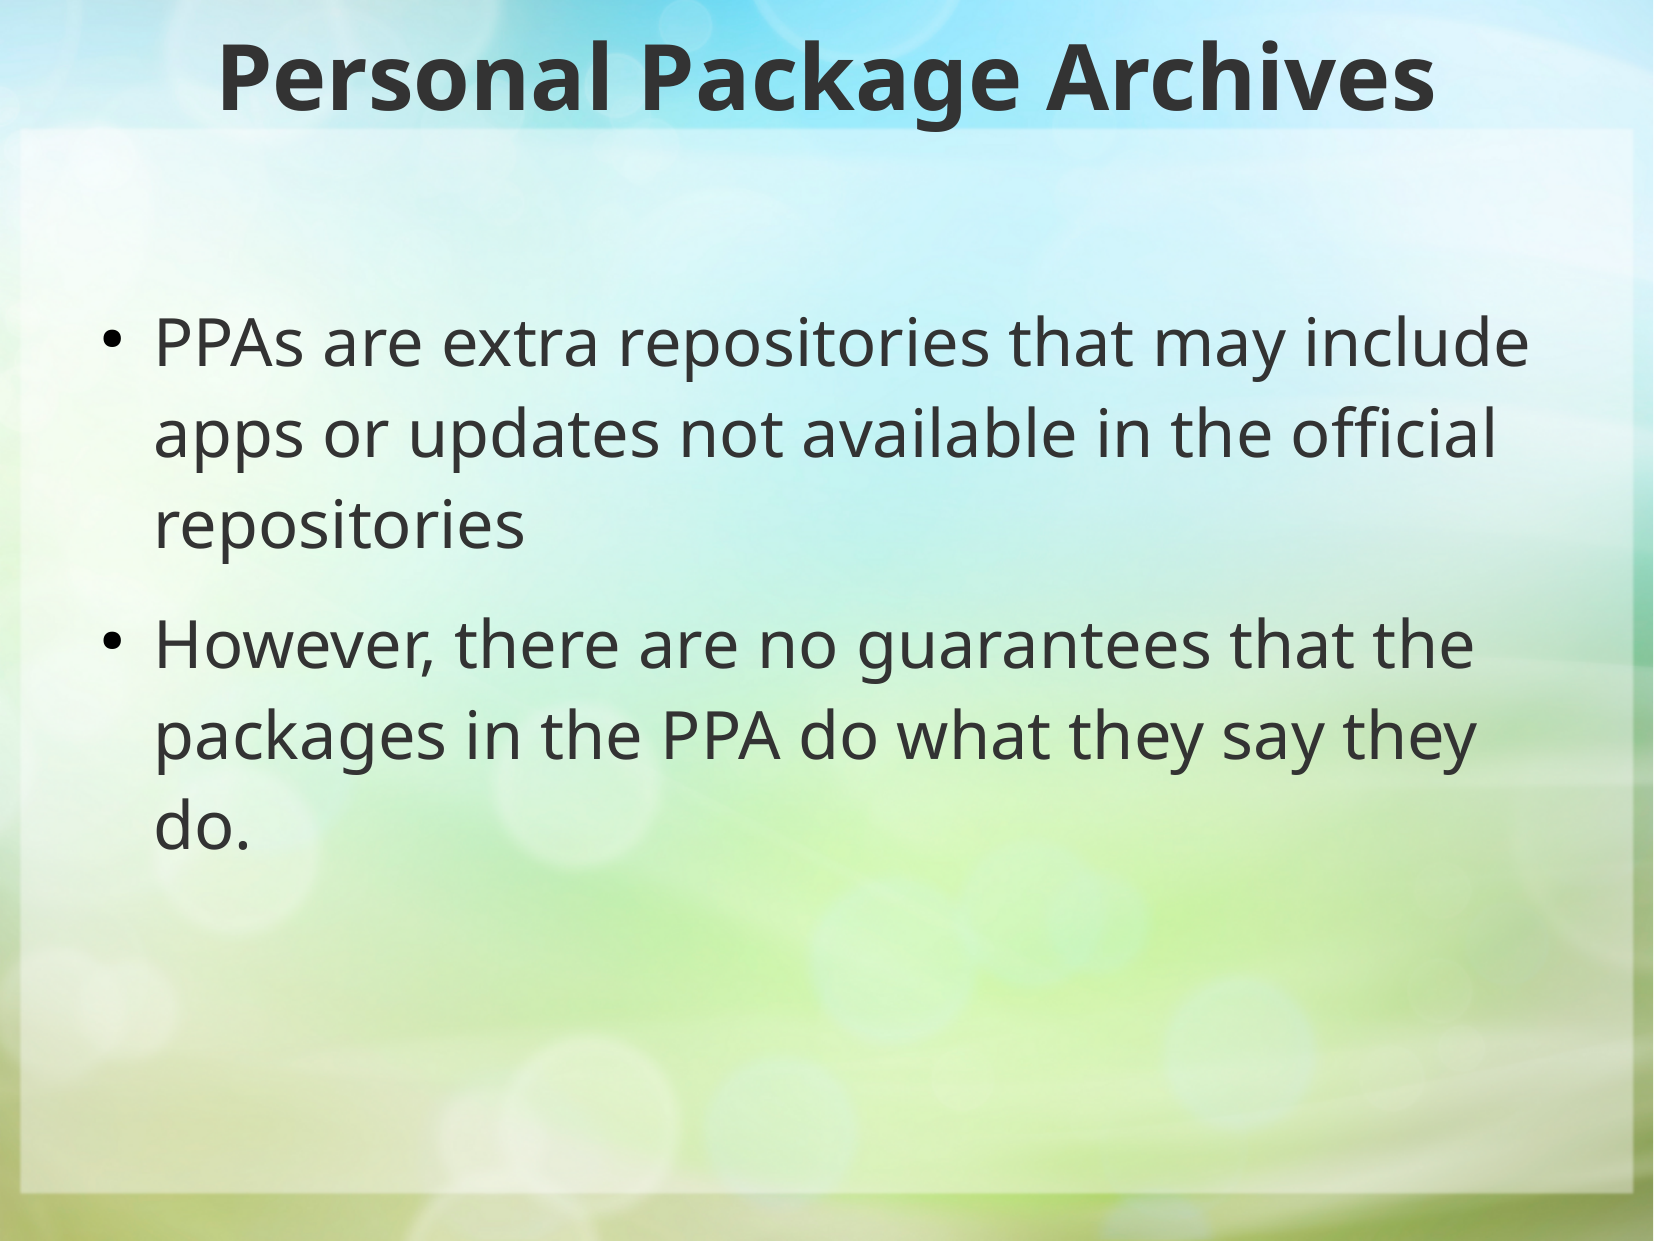

# Personal Package Archives
PPAs are extra repositories that may include apps or updates not available in the official repositories
However, there are no guarantees that the packages in the PPA do what they say they do.